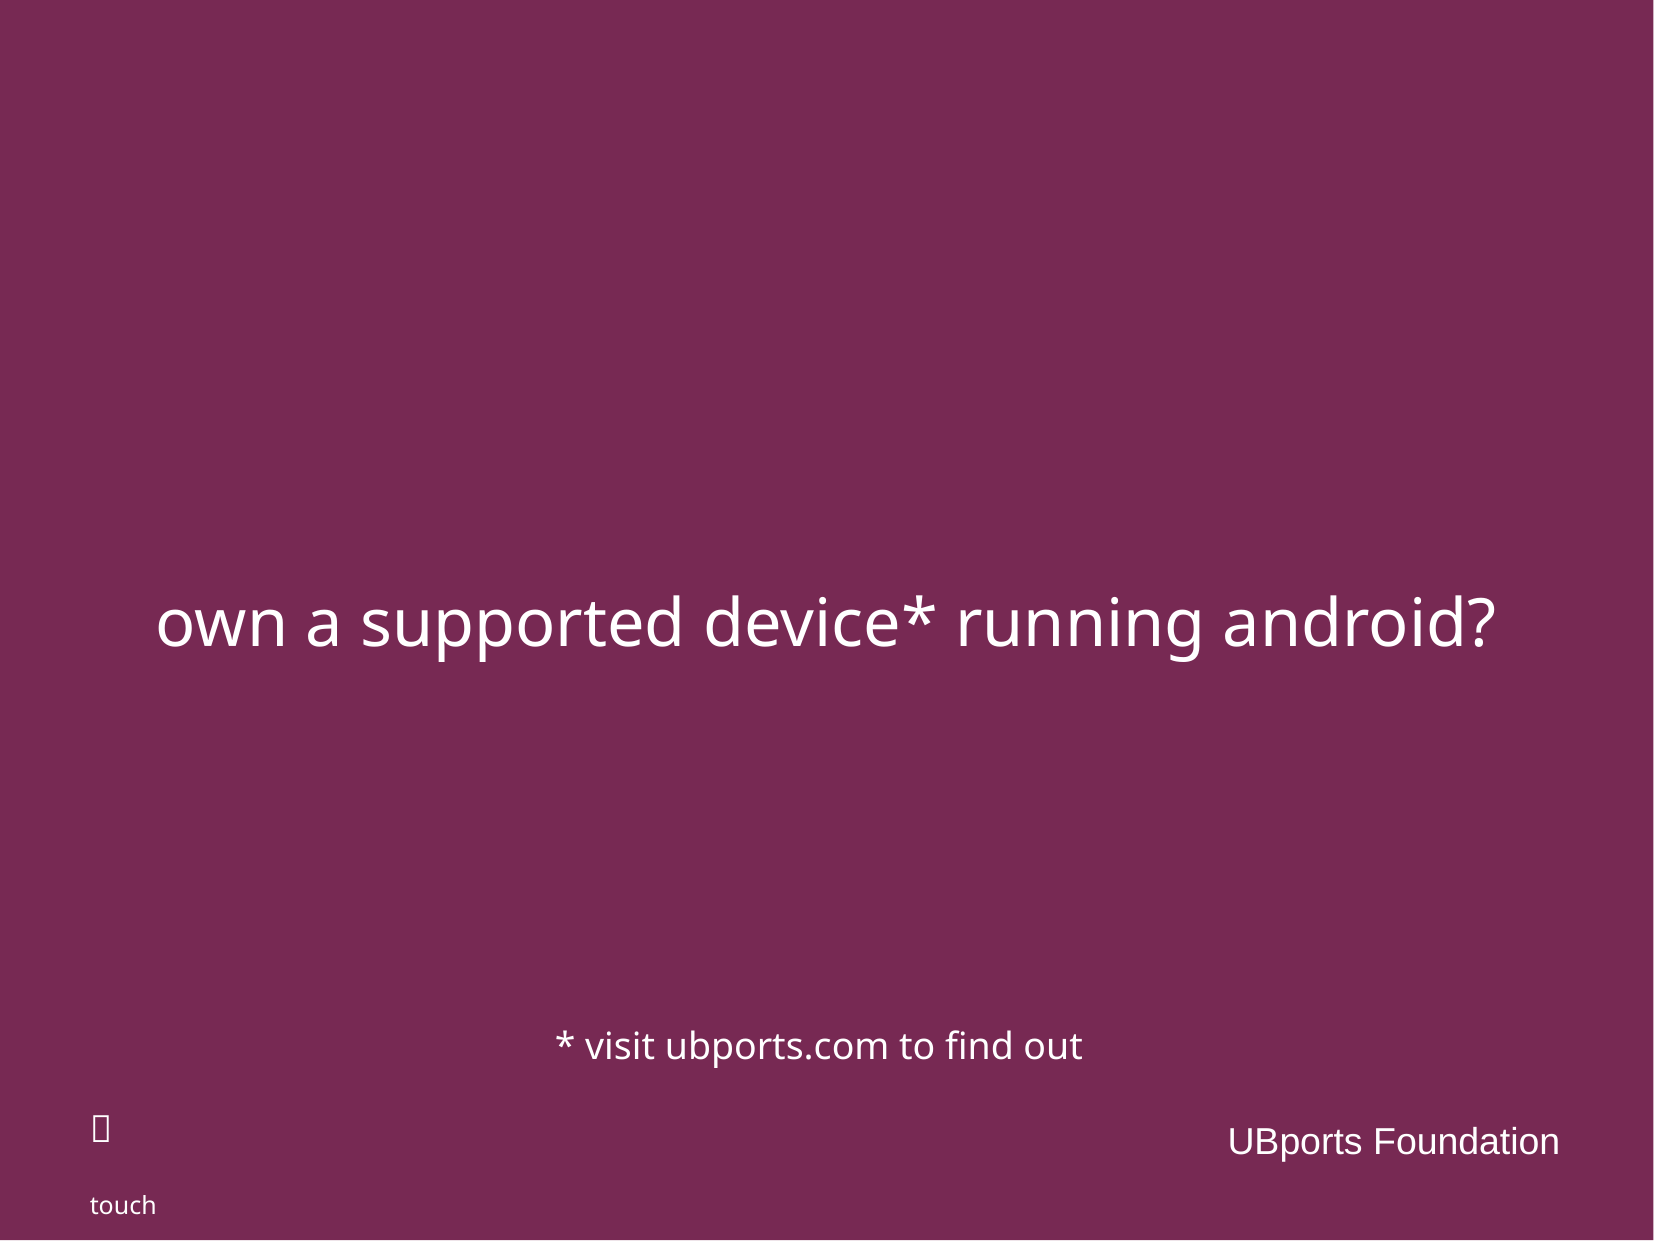

# own a supported device* running android?
* visit ubports.com to find out